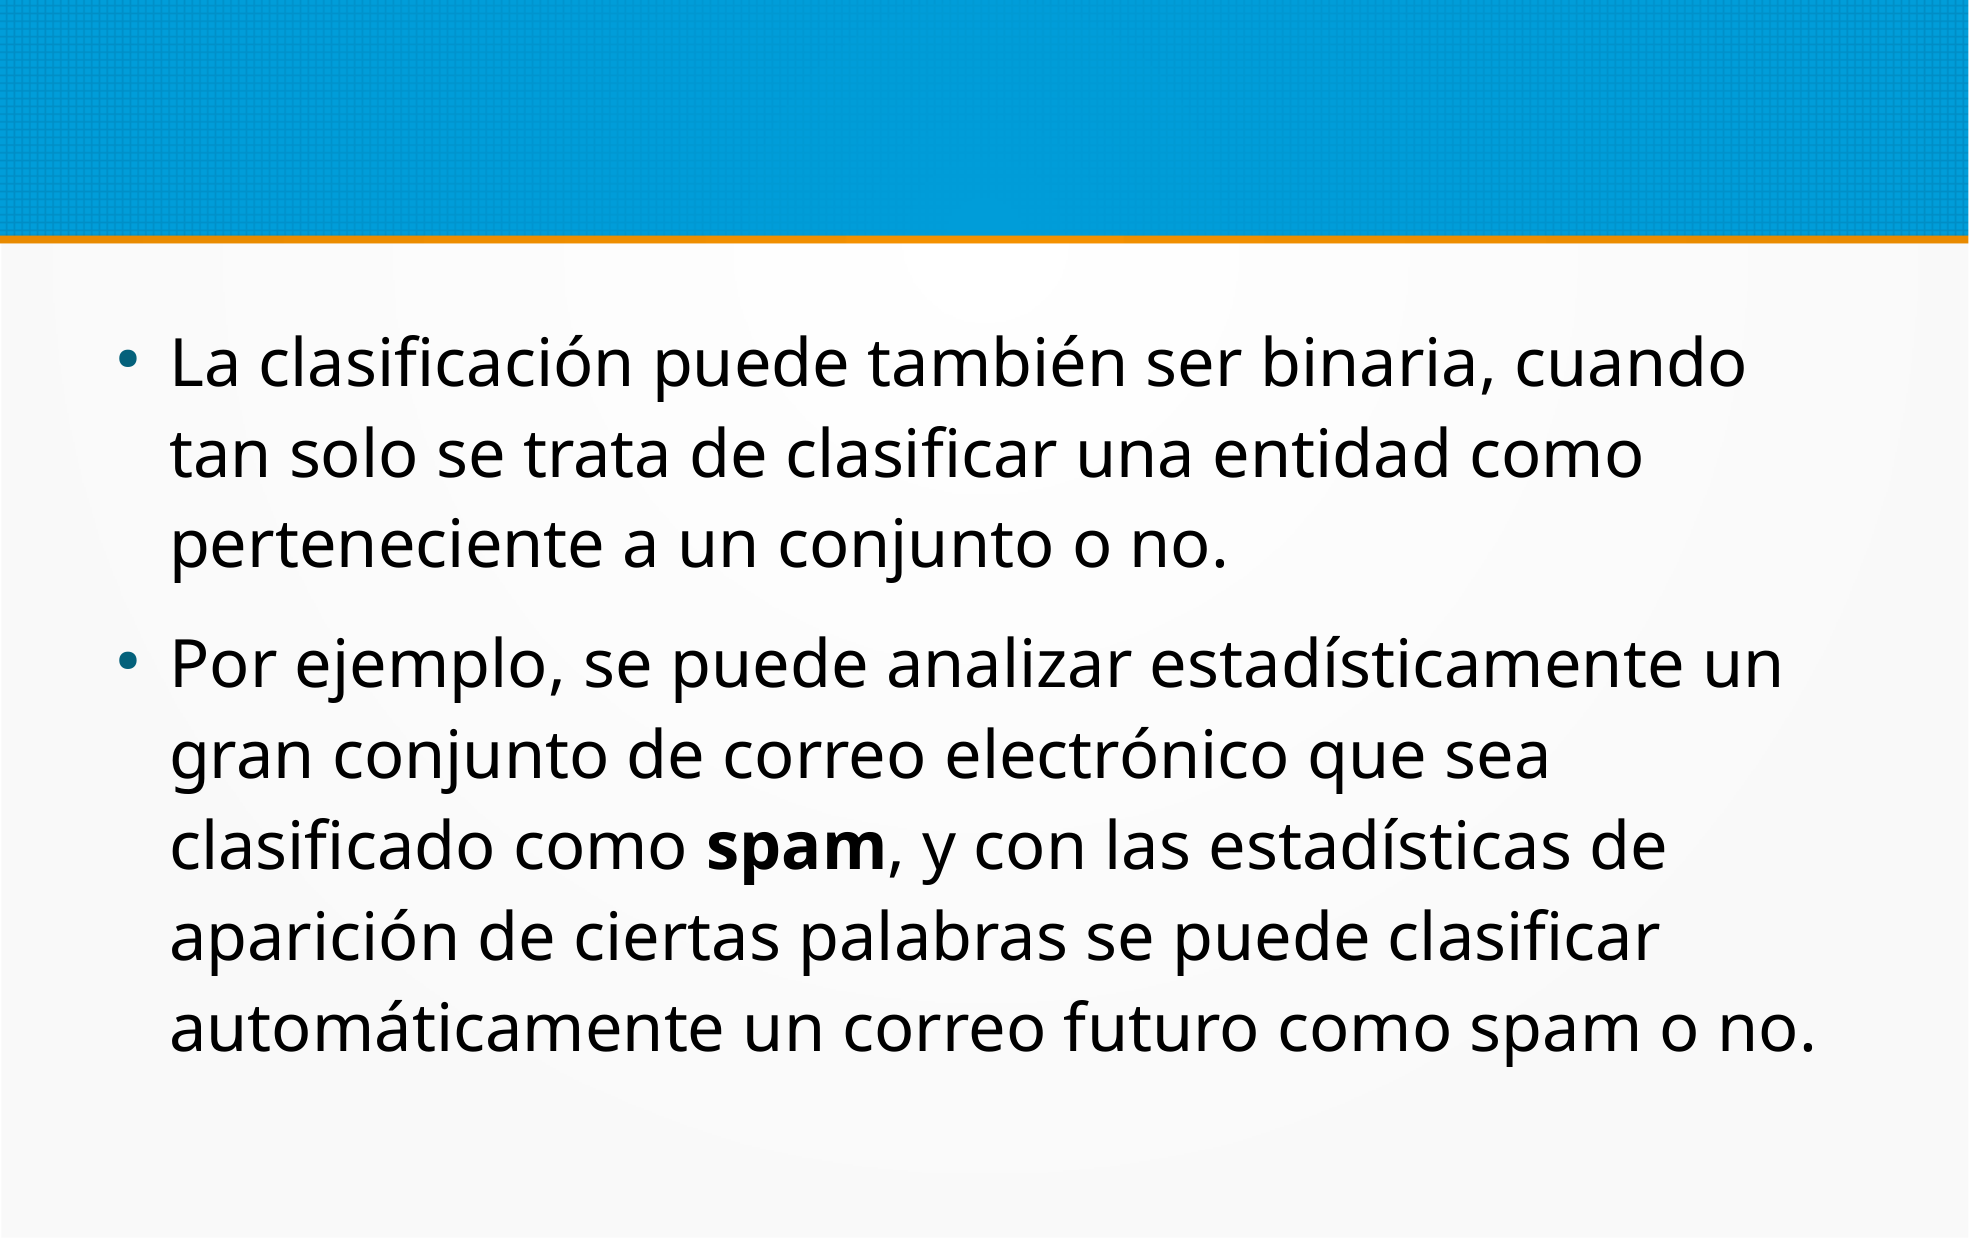

#
La clasificación puede también ser binaria, cuando tan solo se trata de clasificar una entidad como perteneciente a un conjunto o no.
Por ejemplo, se puede analizar estadísticamente un gran conjunto de correo electrónico que sea clasificado como spam, y con las estadísticas de aparición de ciertas palabras se puede clasificar automáticamente un correo futuro como spam o no.